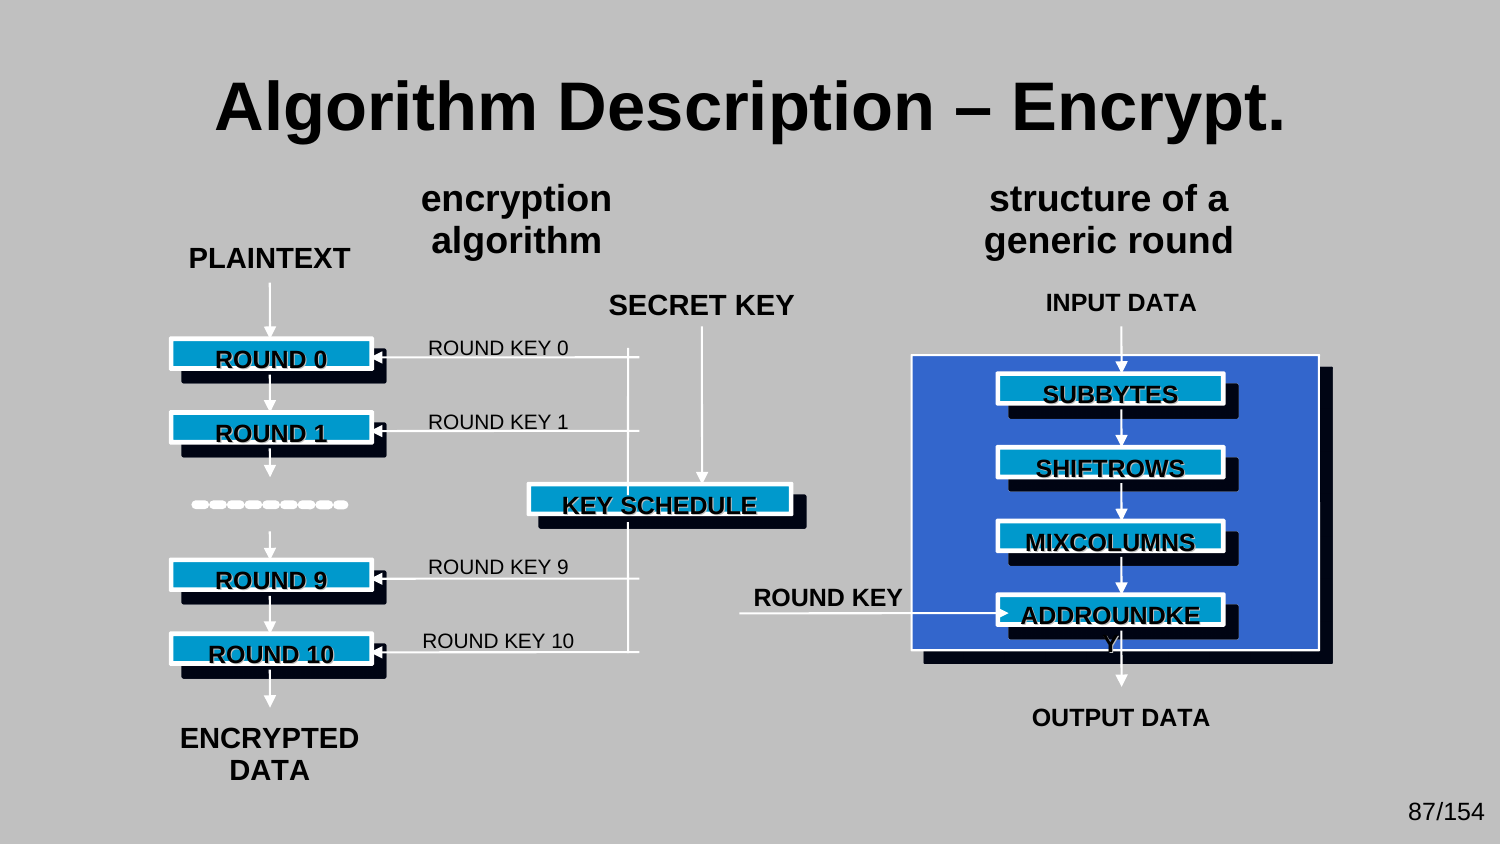

# Algorithm Description – Encrypt.
encryption
algorithm
structure of a
generic round
PLAINTEXT
SECRET KEY
INPUT DATA
ROUND KEY 0
ROUND 0
SUBBYTES
ROUND KEY 1
ROUND 1
SHIFTROWS
KEY SCHEDULE
MIXCOLUMNS
ROUND KEY 9
ROUND 9
ROUND KEY
ADDROUNDKEY
ROUND KEY 10
ROUND 10
OUTPUT DATA
ENCRYPTED DATA